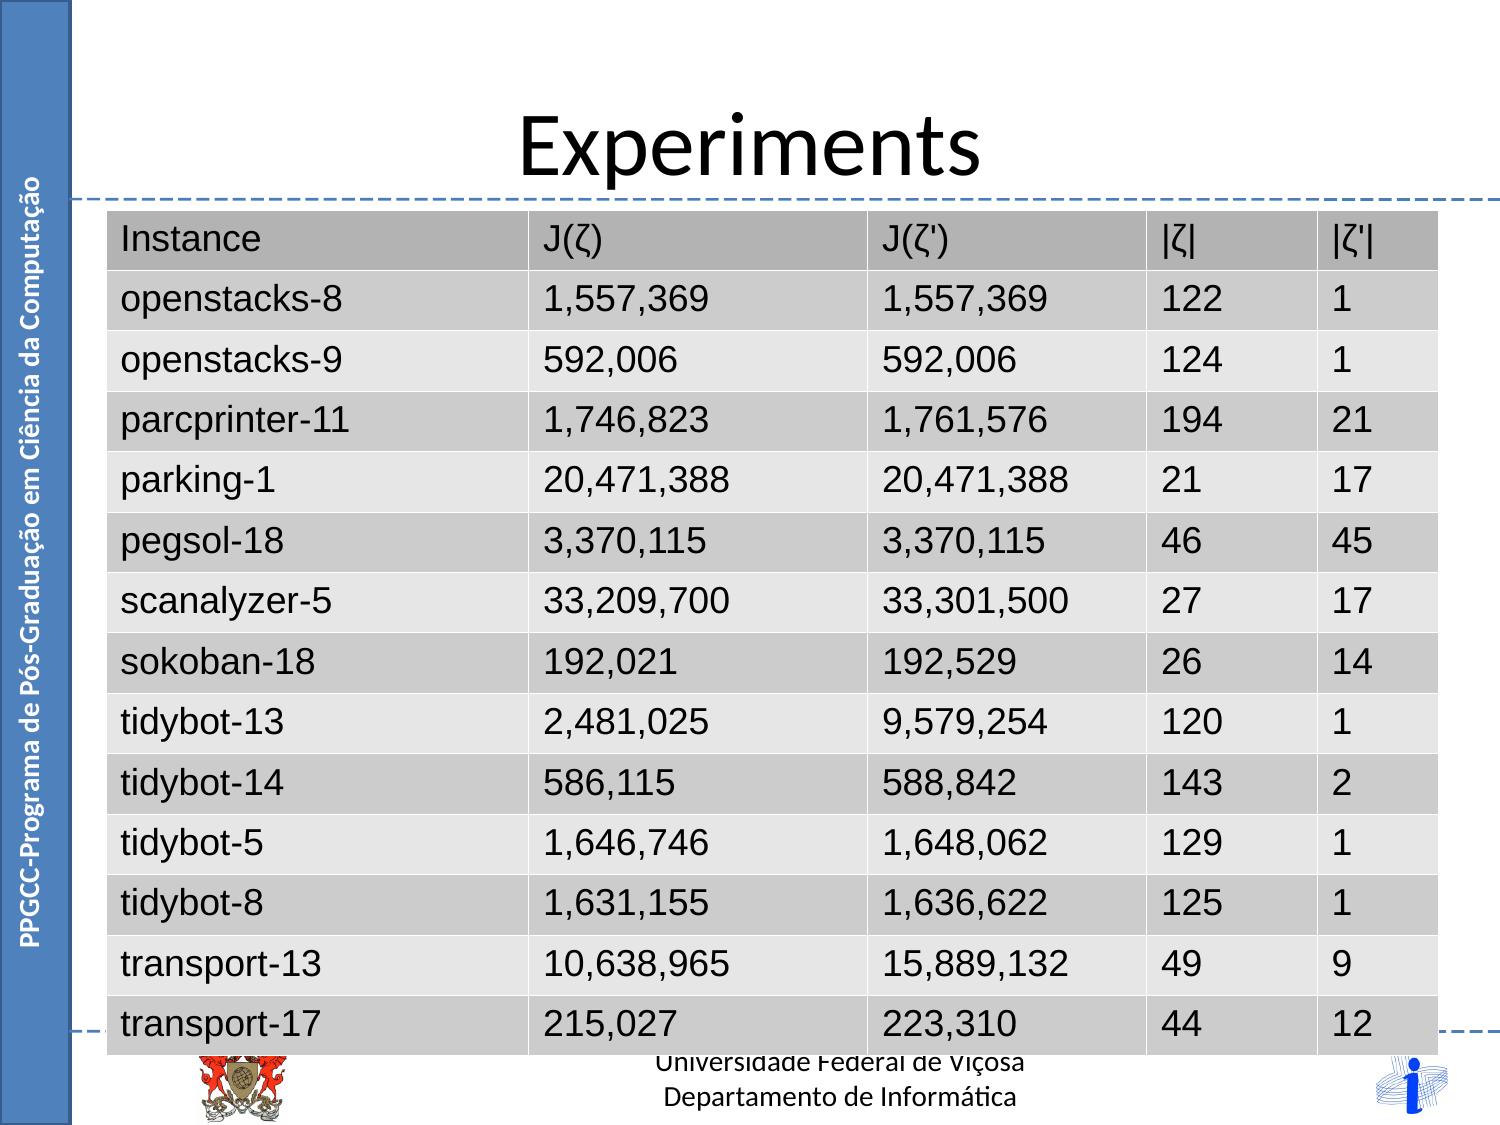

Experiments
| Instance | J(ζ) | J(ζ') | |ζ| | |ζ'| |
| --- | --- | --- | --- | --- |
| openstacks-8 | 1,557,369 | 1,557,369 | 122 | 1 |
| openstacks-9 | 592,006 | 592,006 | 124 | 1 |
| parcprinter-11 | 1,746,823 | 1,761,576 | 194 | 21 |
| parking-1 | 20,471,388 | 20,471,388 | 21 | 17 |
| pegsol-18 | 3,370,115 | 3,370,115 | 46 | 45 |
| scanalyzer-5 | 33,209,700 | 33,301,500 | 27 | 17 |
| sokoban-18 | 192,021 | 192,529 | 26 | 14 |
| tidybot-13 | 2,481,025 | 9,579,254 | 120 | 1 |
| tidybot-14 | 586,115 | 588,842 | 143 | 2 |
| tidybot-5 | 1,646,746 | 1,648,062 | 129 | 1 |
| tidybot-8 | 1,631,155 | 1,636,622 | 125 | 1 |
| transport-13 | 10,638,965 | 15,889,132 | 49 | 9 |
| transport-17 | 215,027 | 223,310 | 44 | 12 |
PPGCC-Programa de Pós-Graduação em Ciência da Computação
Universidade Federal de Viçosa
Departamento de Informática